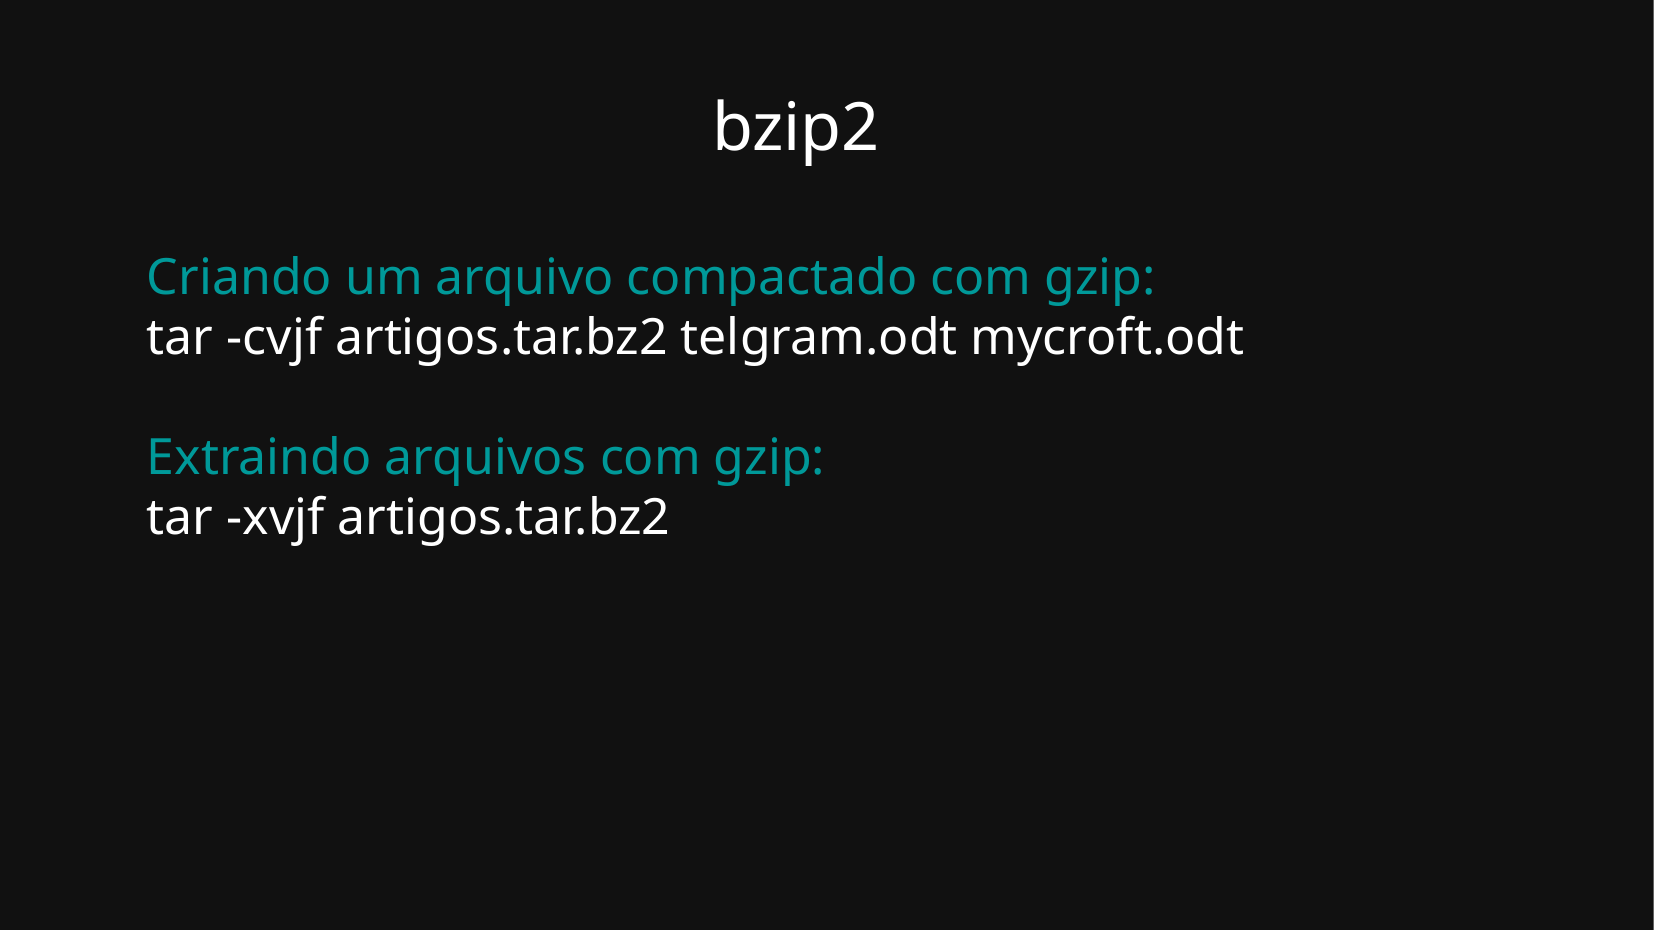

bzip2
Criando um arquivo compactado com gzip:
tar -cvjf artigos.tar.bz2 telgram.odt mycroft.odt
Extraindo arquivos com gzip:
tar -xvjf artigos.tar.bz2